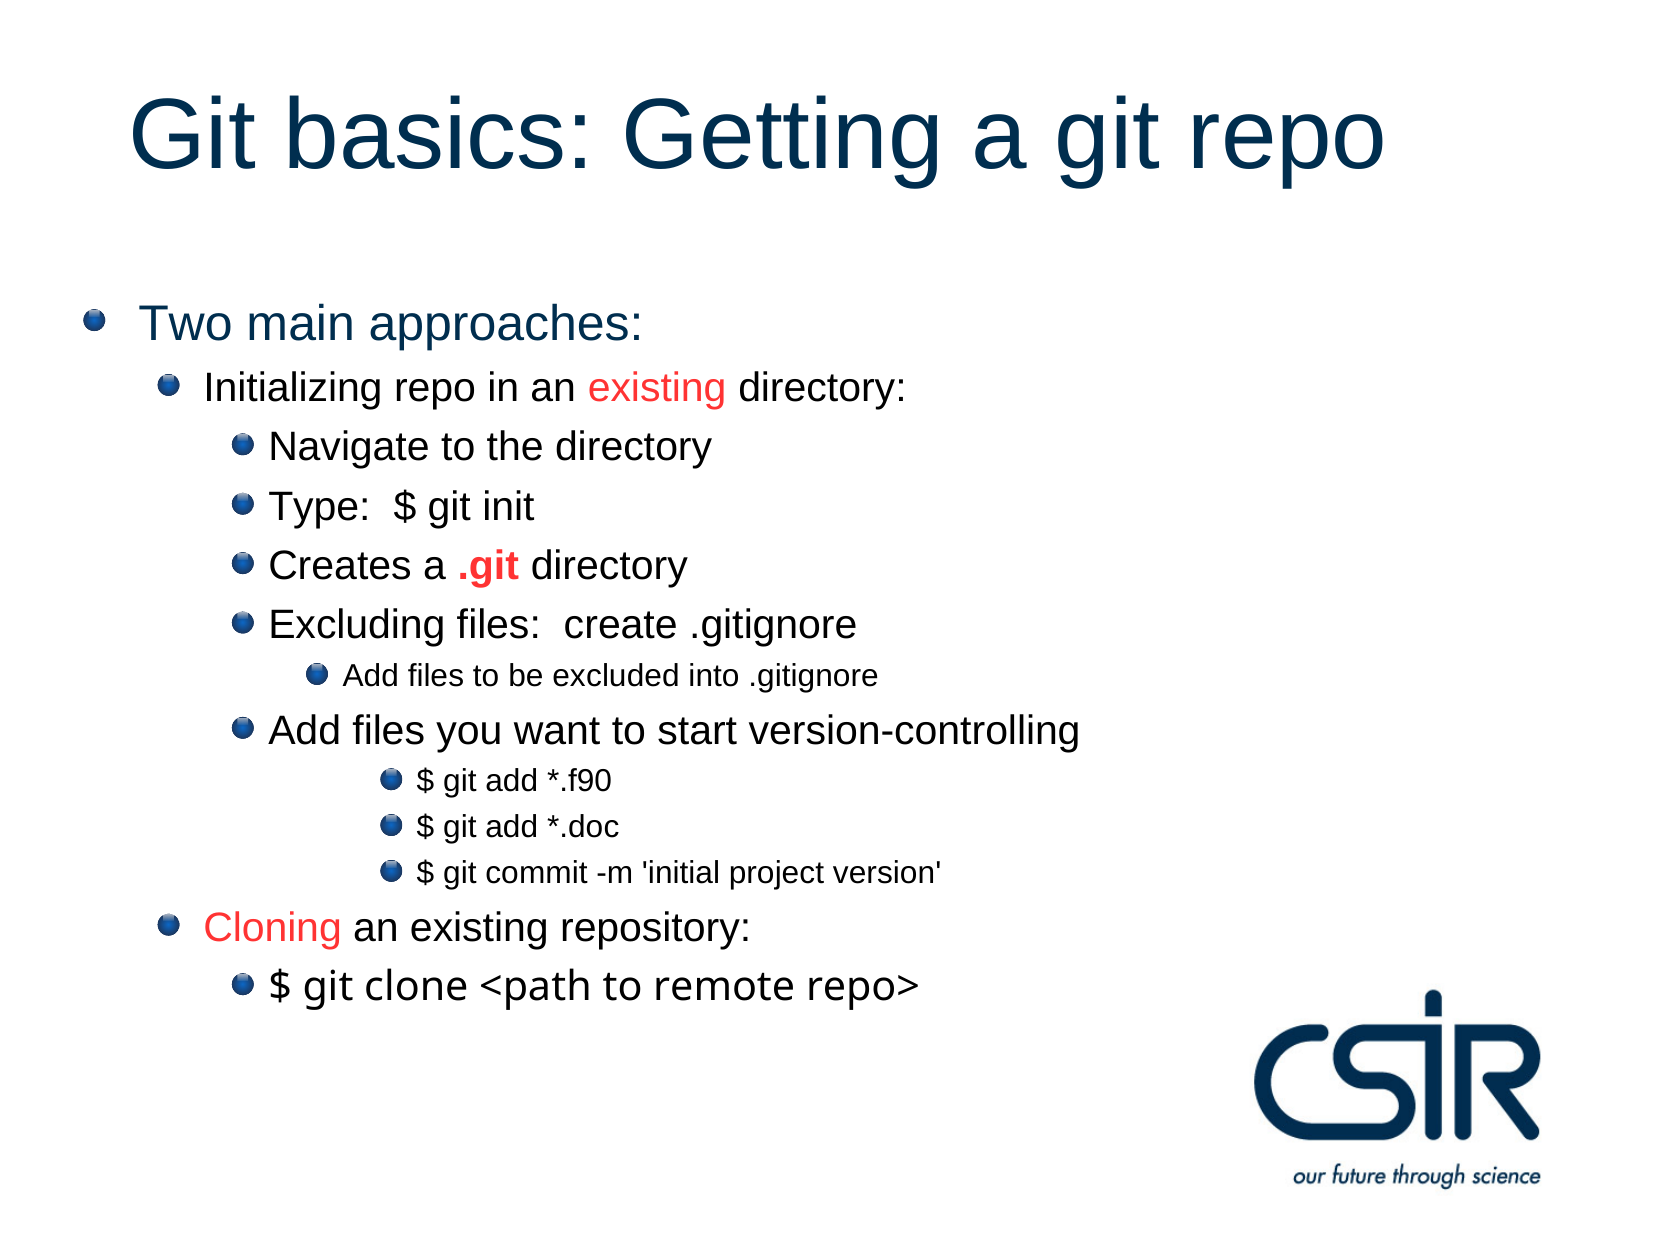

# Git basics: Getting a git repo
Two main approaches:
Initializing repo in an existing directory:
Navigate to the directory
Type: $ git init
Creates a .git directory
Excluding files: create .gitignore
Add files to be excluded into .gitignore
Add files you want to start version-controlling
$ git add *.f90
$ git add *.doc
$ git commit -m 'initial project version'
Cloning an existing repository:
$ git clone <path to remote repo>